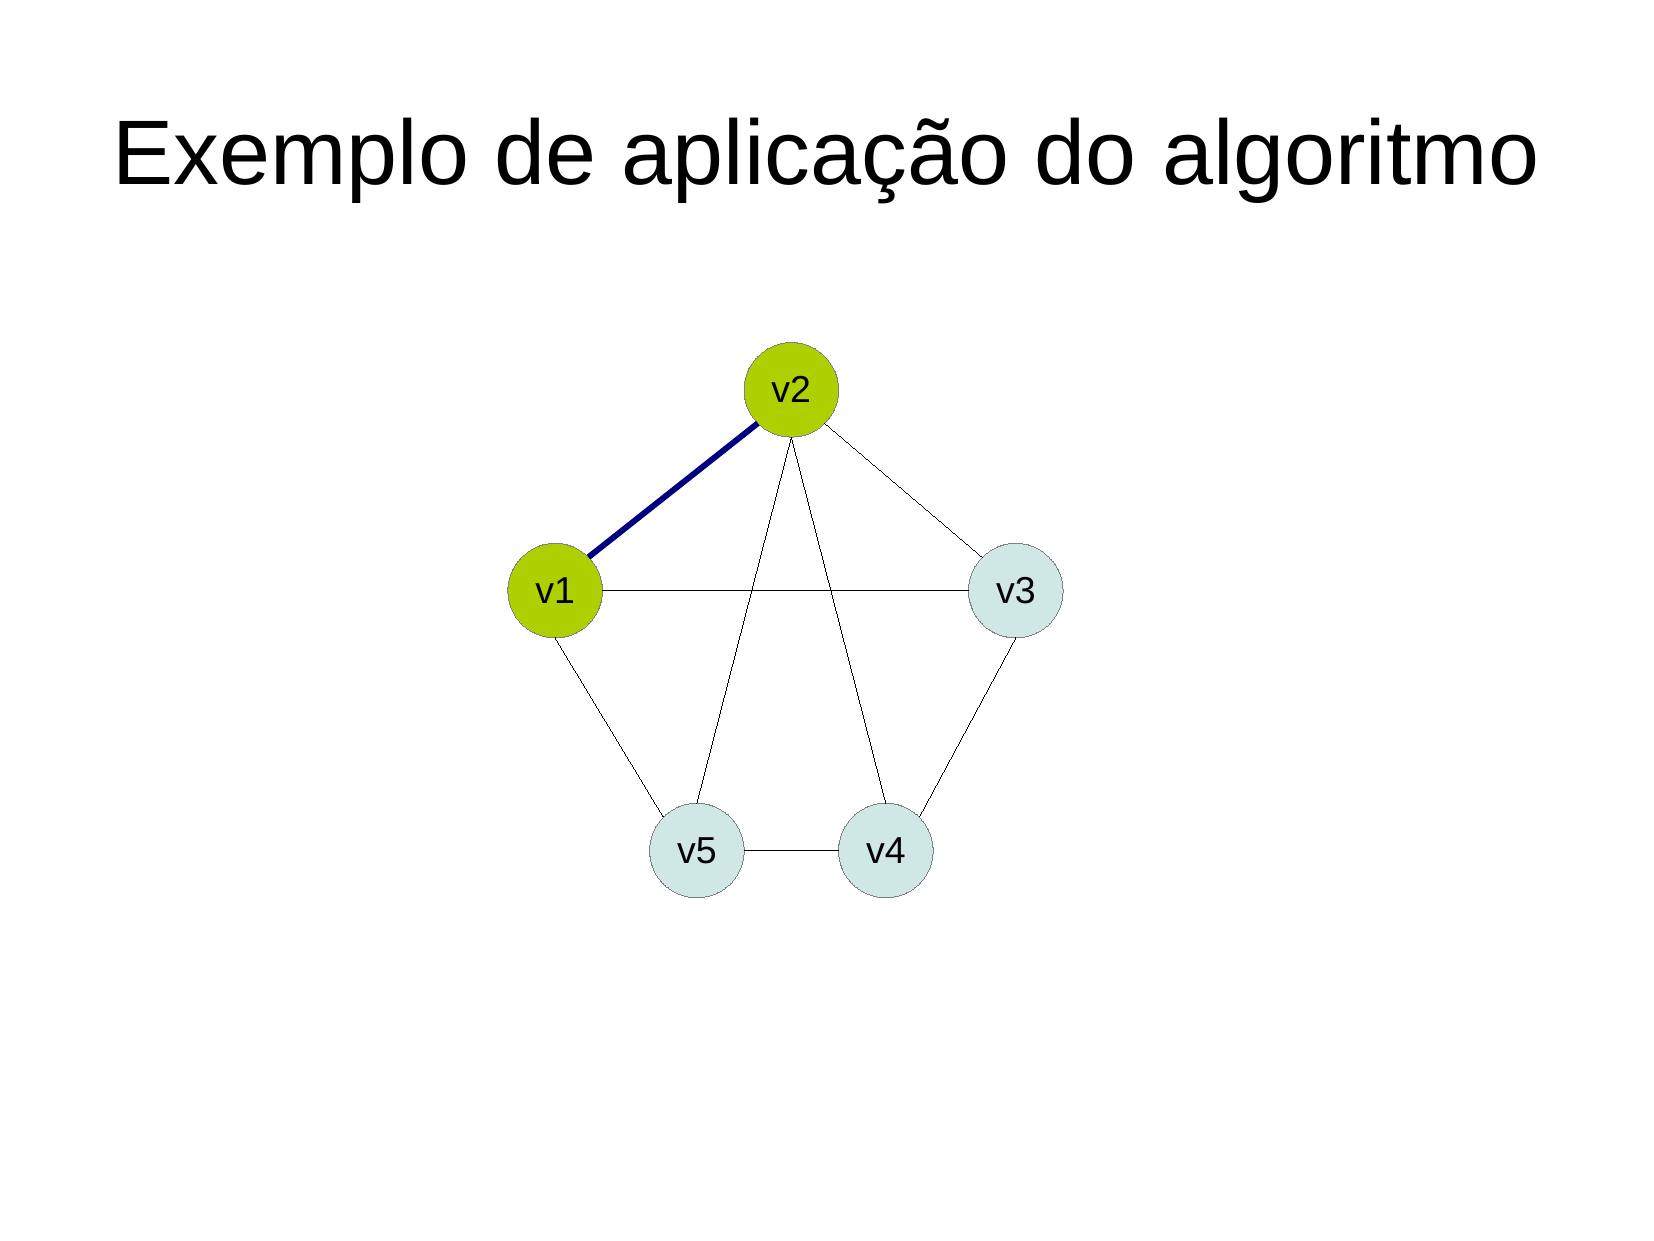

# Exemplo de aplicação do algoritmo
v2
v1
v3
v5
v4